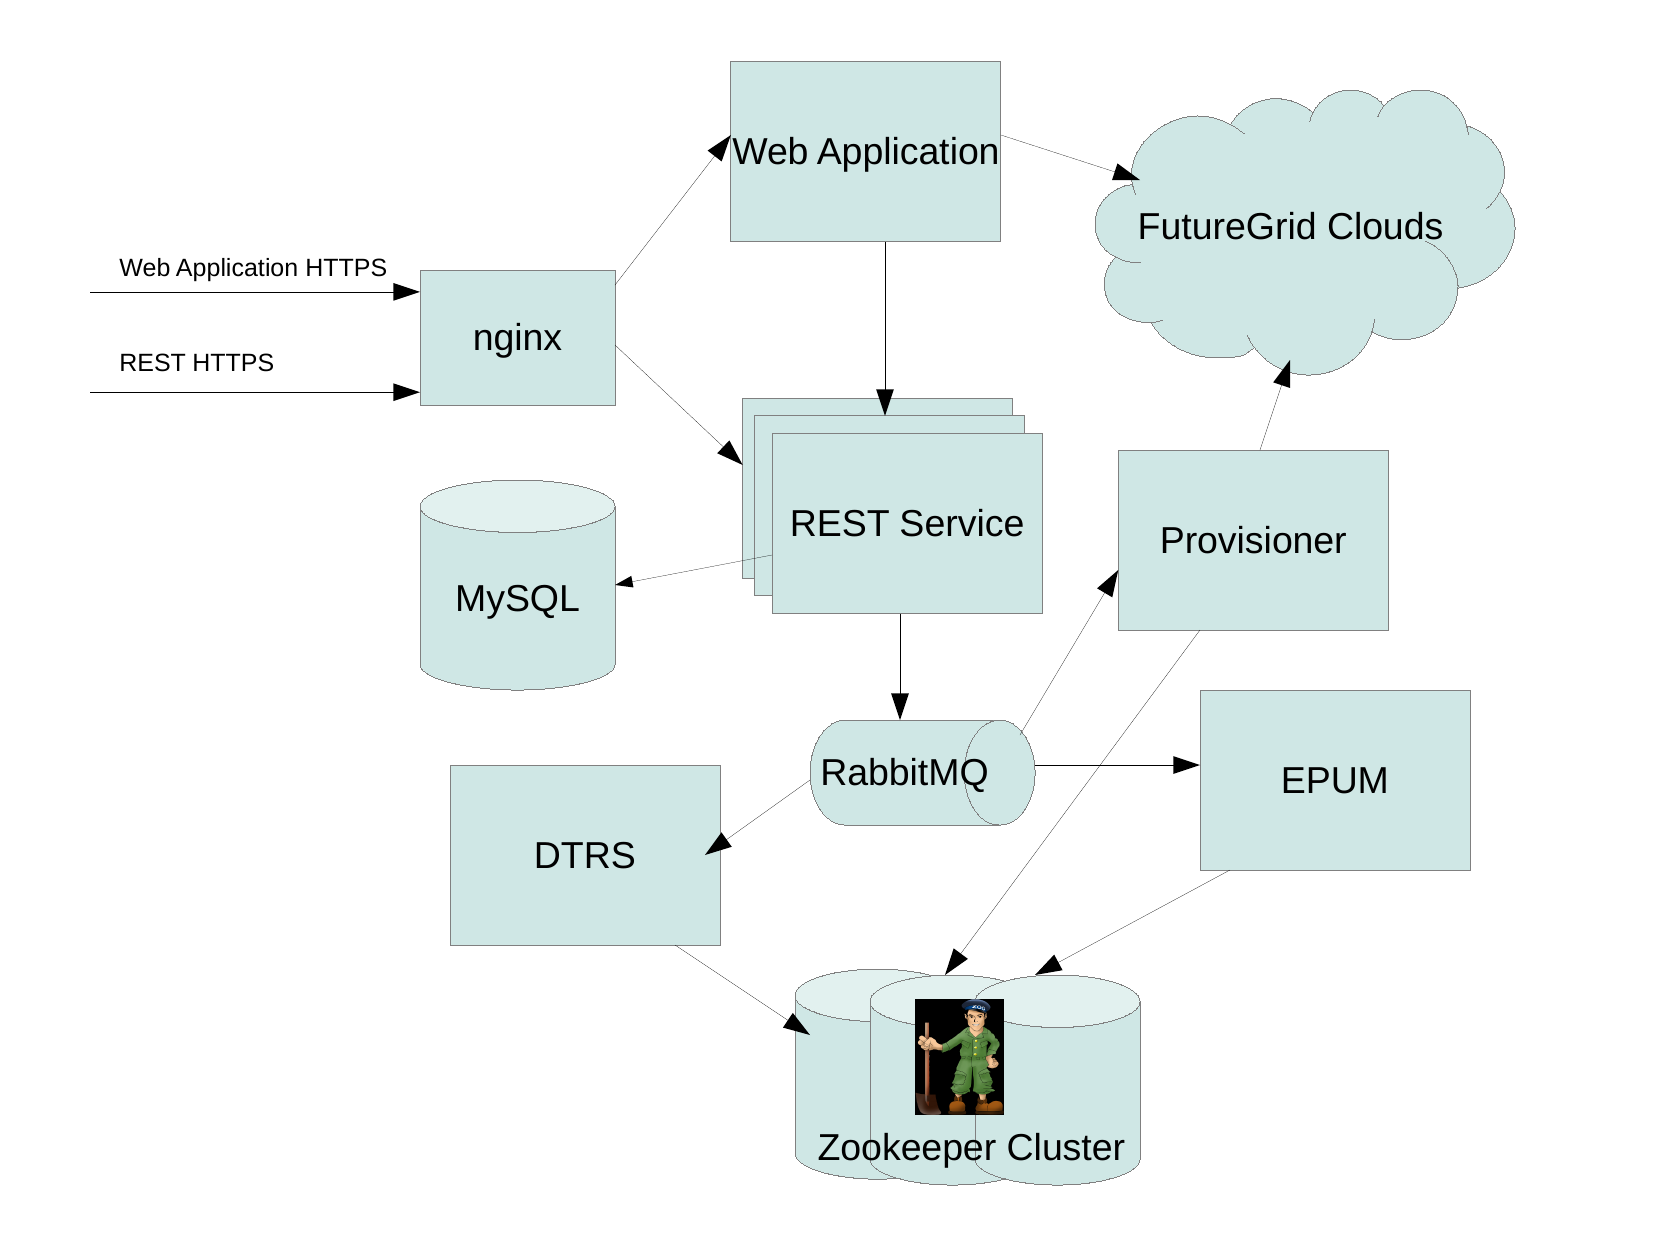

Web Application
FutureGrid Clouds
Web Application HTTPS
nginx
REST HTTPS
REST Service
REST Service
REST Service
Provisioner
MySQL
EPUM
RabbitMQ
DTRS
Zookeeper Cluster